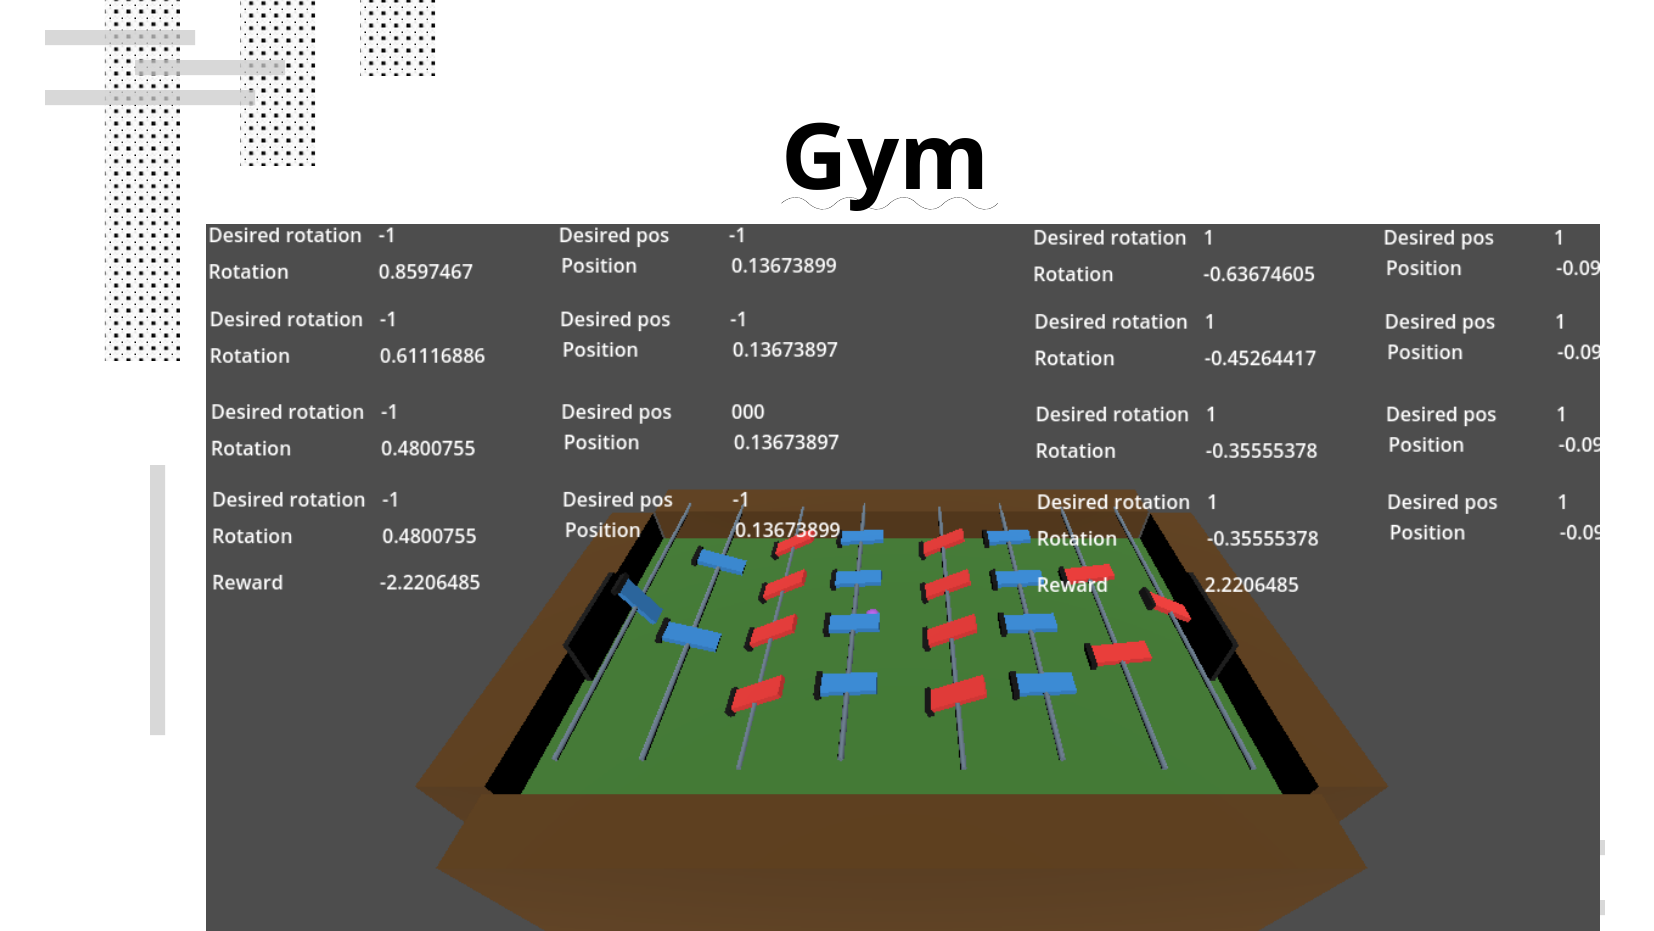

# Gym
Hecho en godot
Iteraciones rápidas
Conexión con python